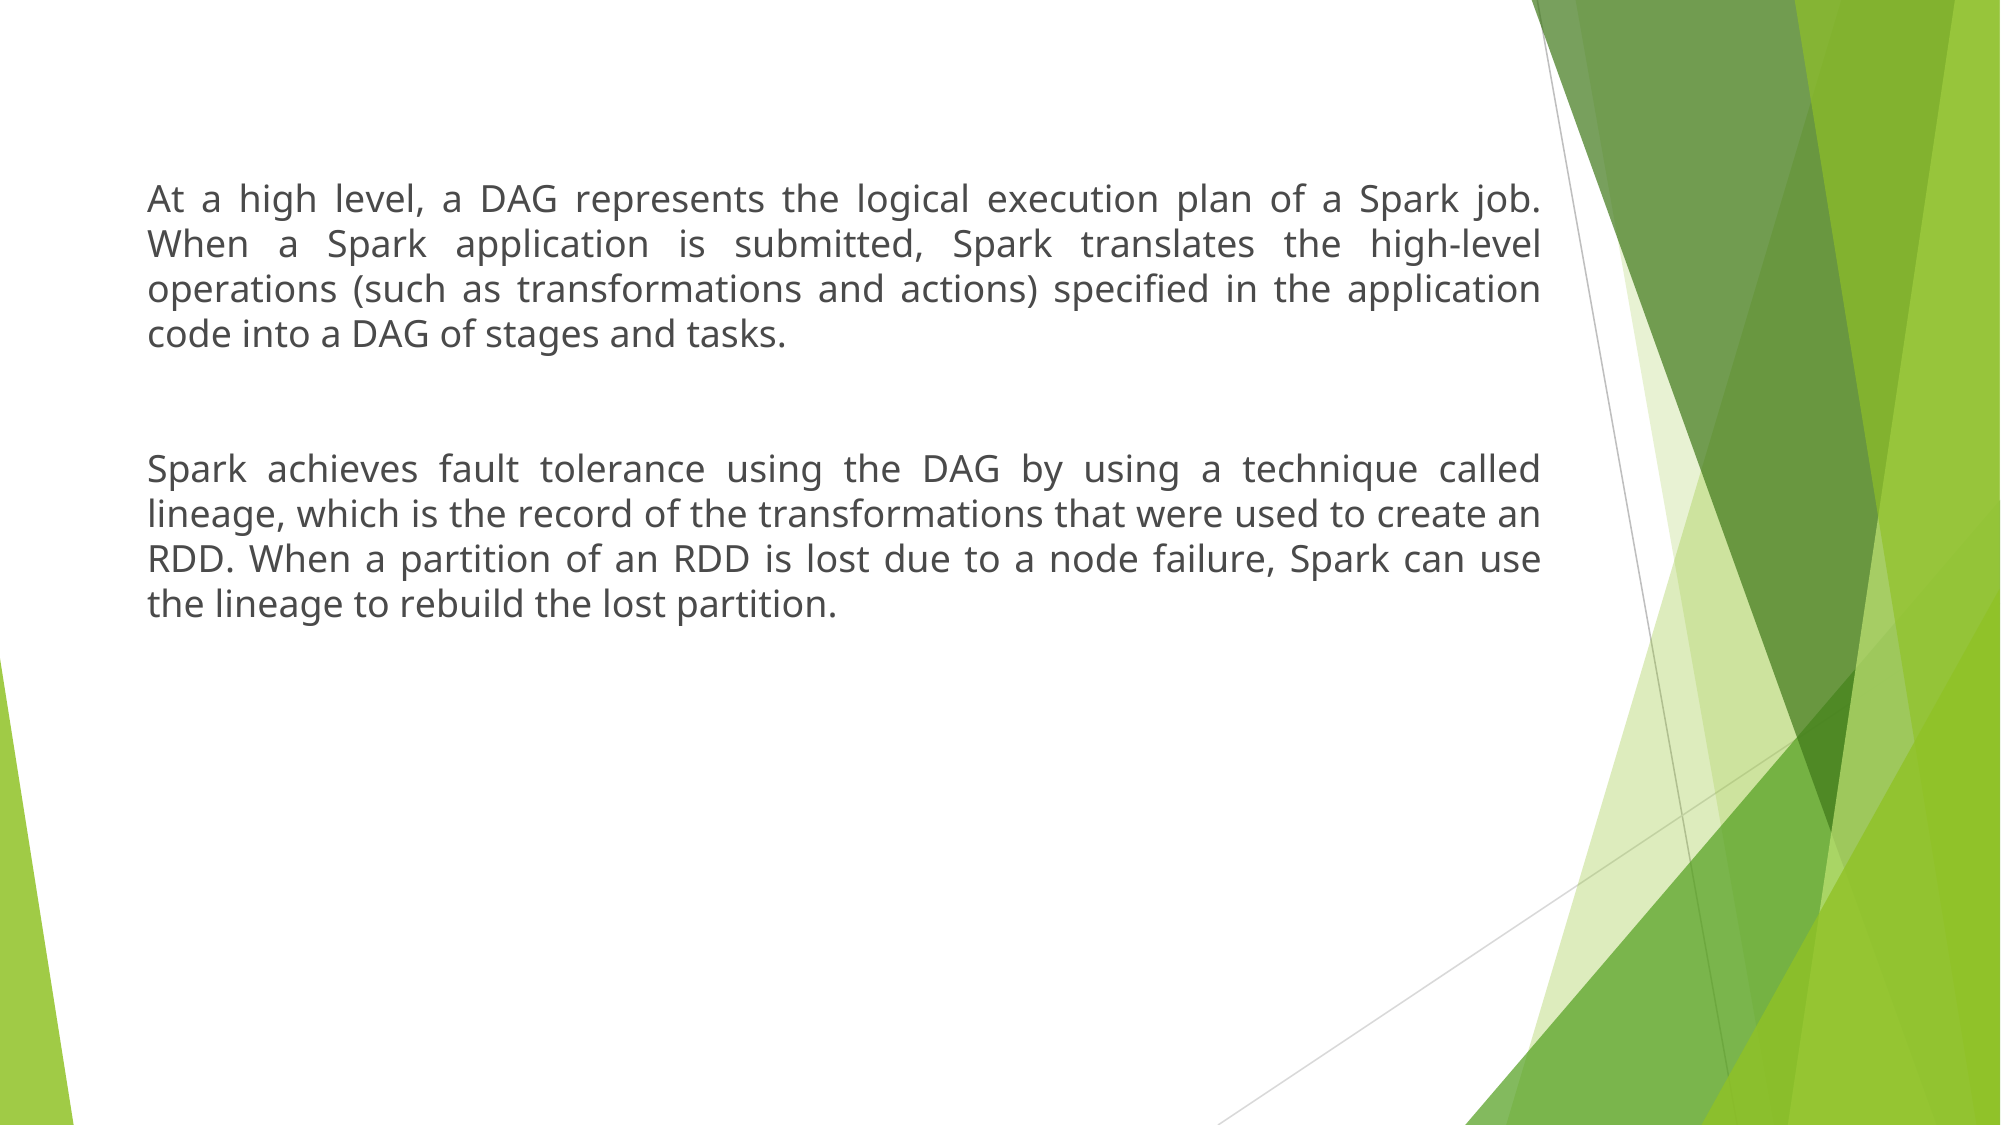

At a high level, a DAG represents the logical execution plan of a Spark job. When a Spark application is submitted, Spark translates the high-level operations (such as transformations and actions) specified in the application code into a DAG of stages and tasks.
Spark achieves fault tolerance using the DAG by using a technique called lineage, which is the record of the transformations that were used to create an RDD. When a partition of an RDD is lost due to a node failure, Spark can use the lineage to rebuild the lost partition.